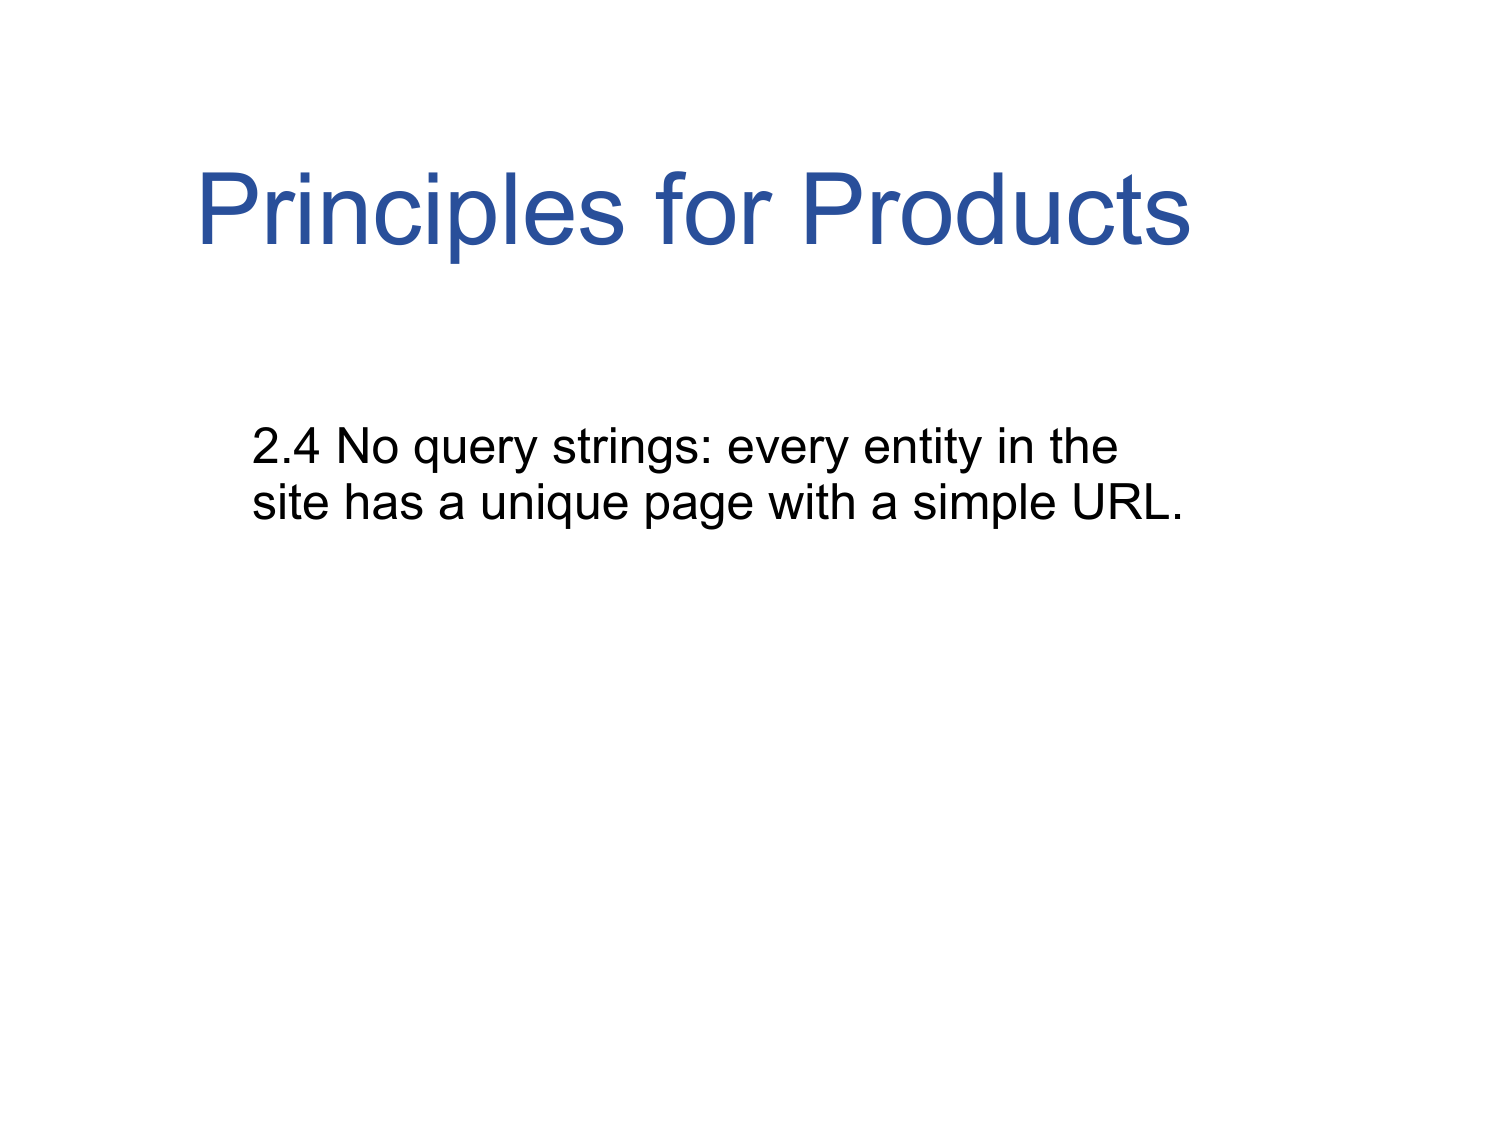

# Principles for Products
2.4 No query strings: every entity in the site has a unique page with a simple URL.